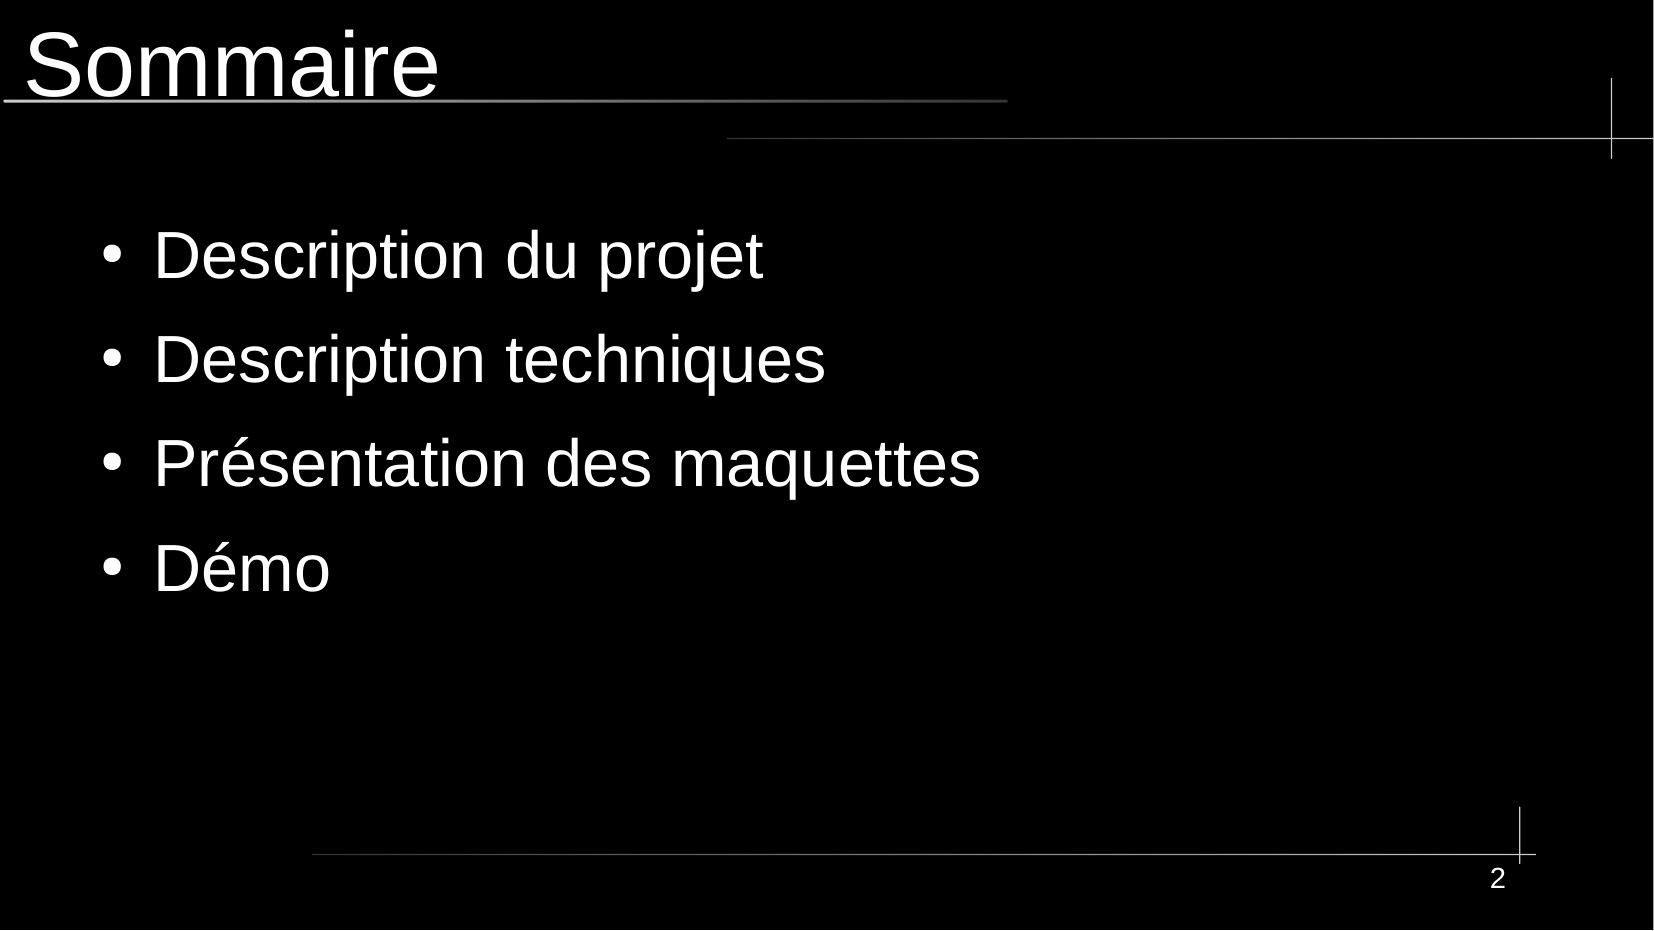

# Sommaire
Description du projet
Description techniques
Présentation des maquettes
Démo
2